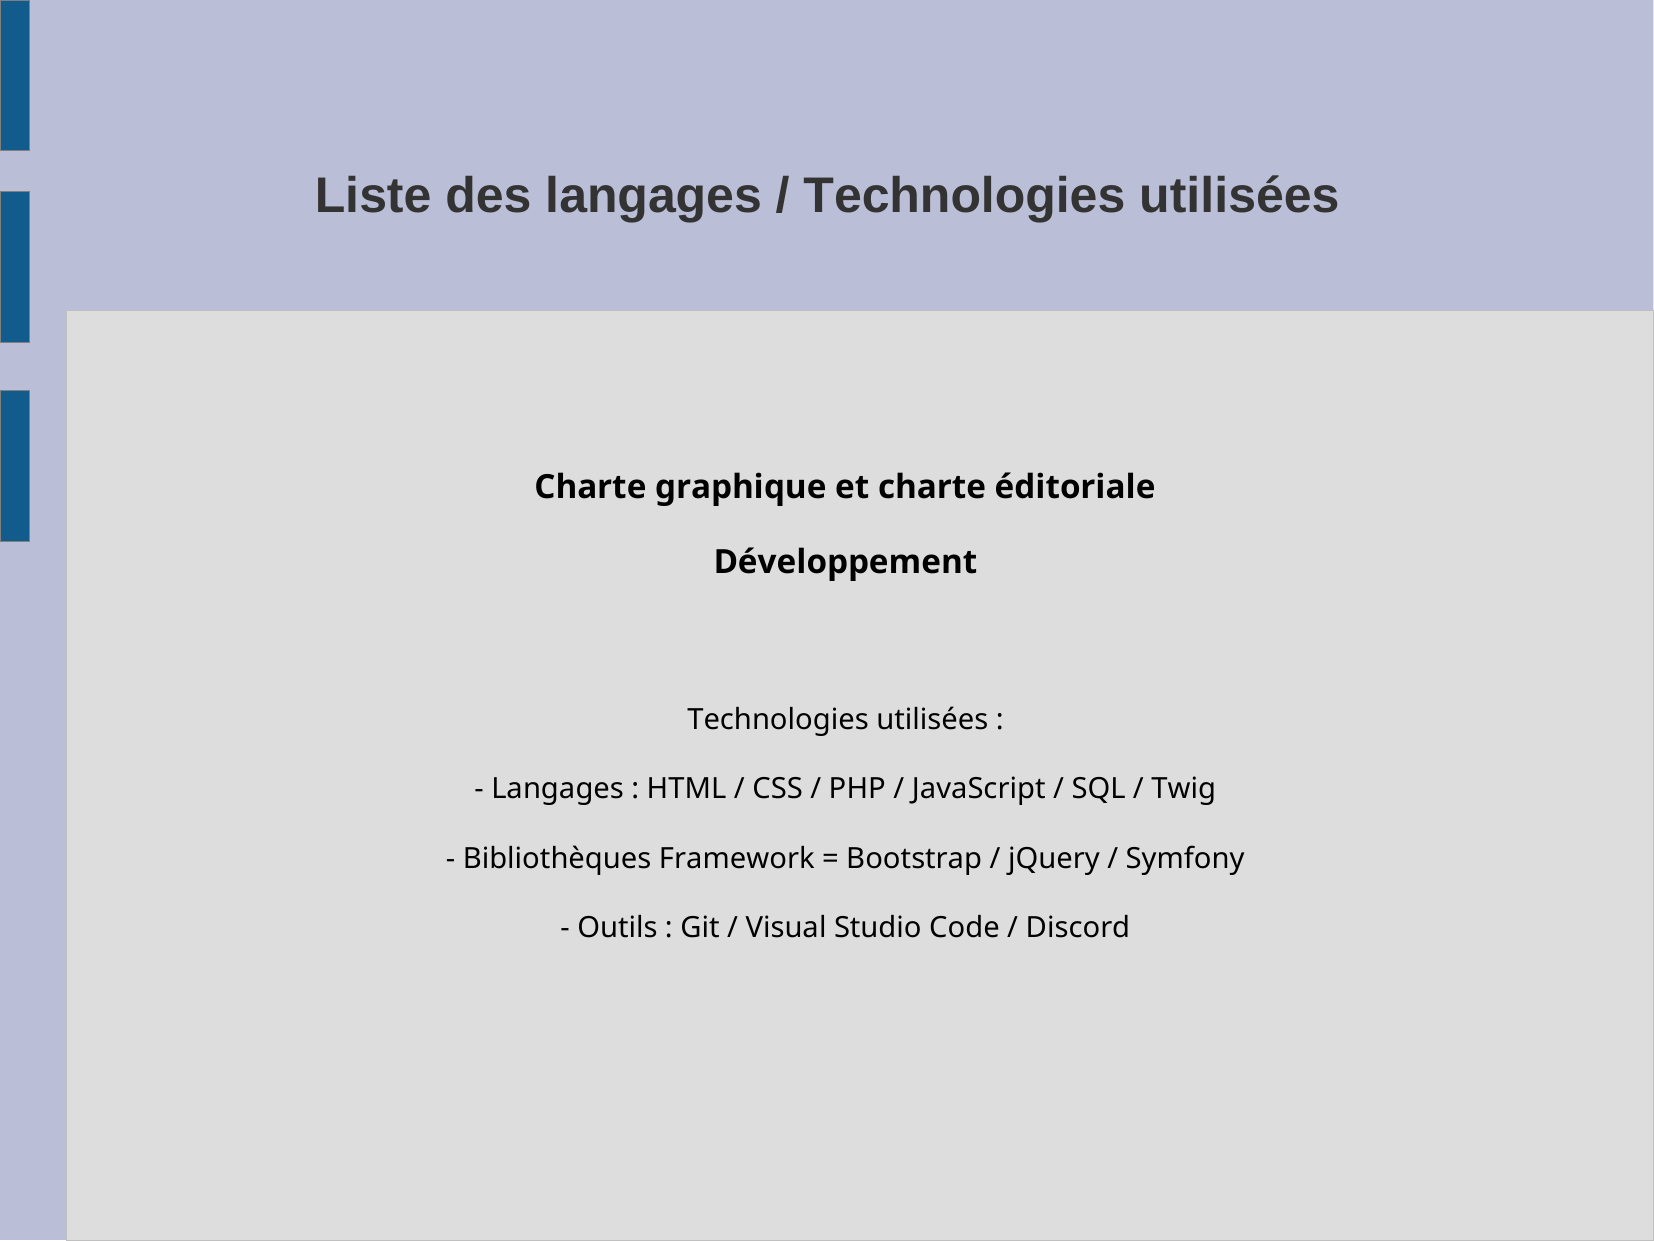

# Liste des langages / Technologies utilisées
Charte graphique et charte éditoriale
Développement
Technologies utilisées :
- Langages : HTML / CSS / PHP / JavaScript / SQL / Twig
- Bibliothèques Framework = Bootstrap / jQuery / Symfony
- Outils : Git / Visual Studio Code / Discord